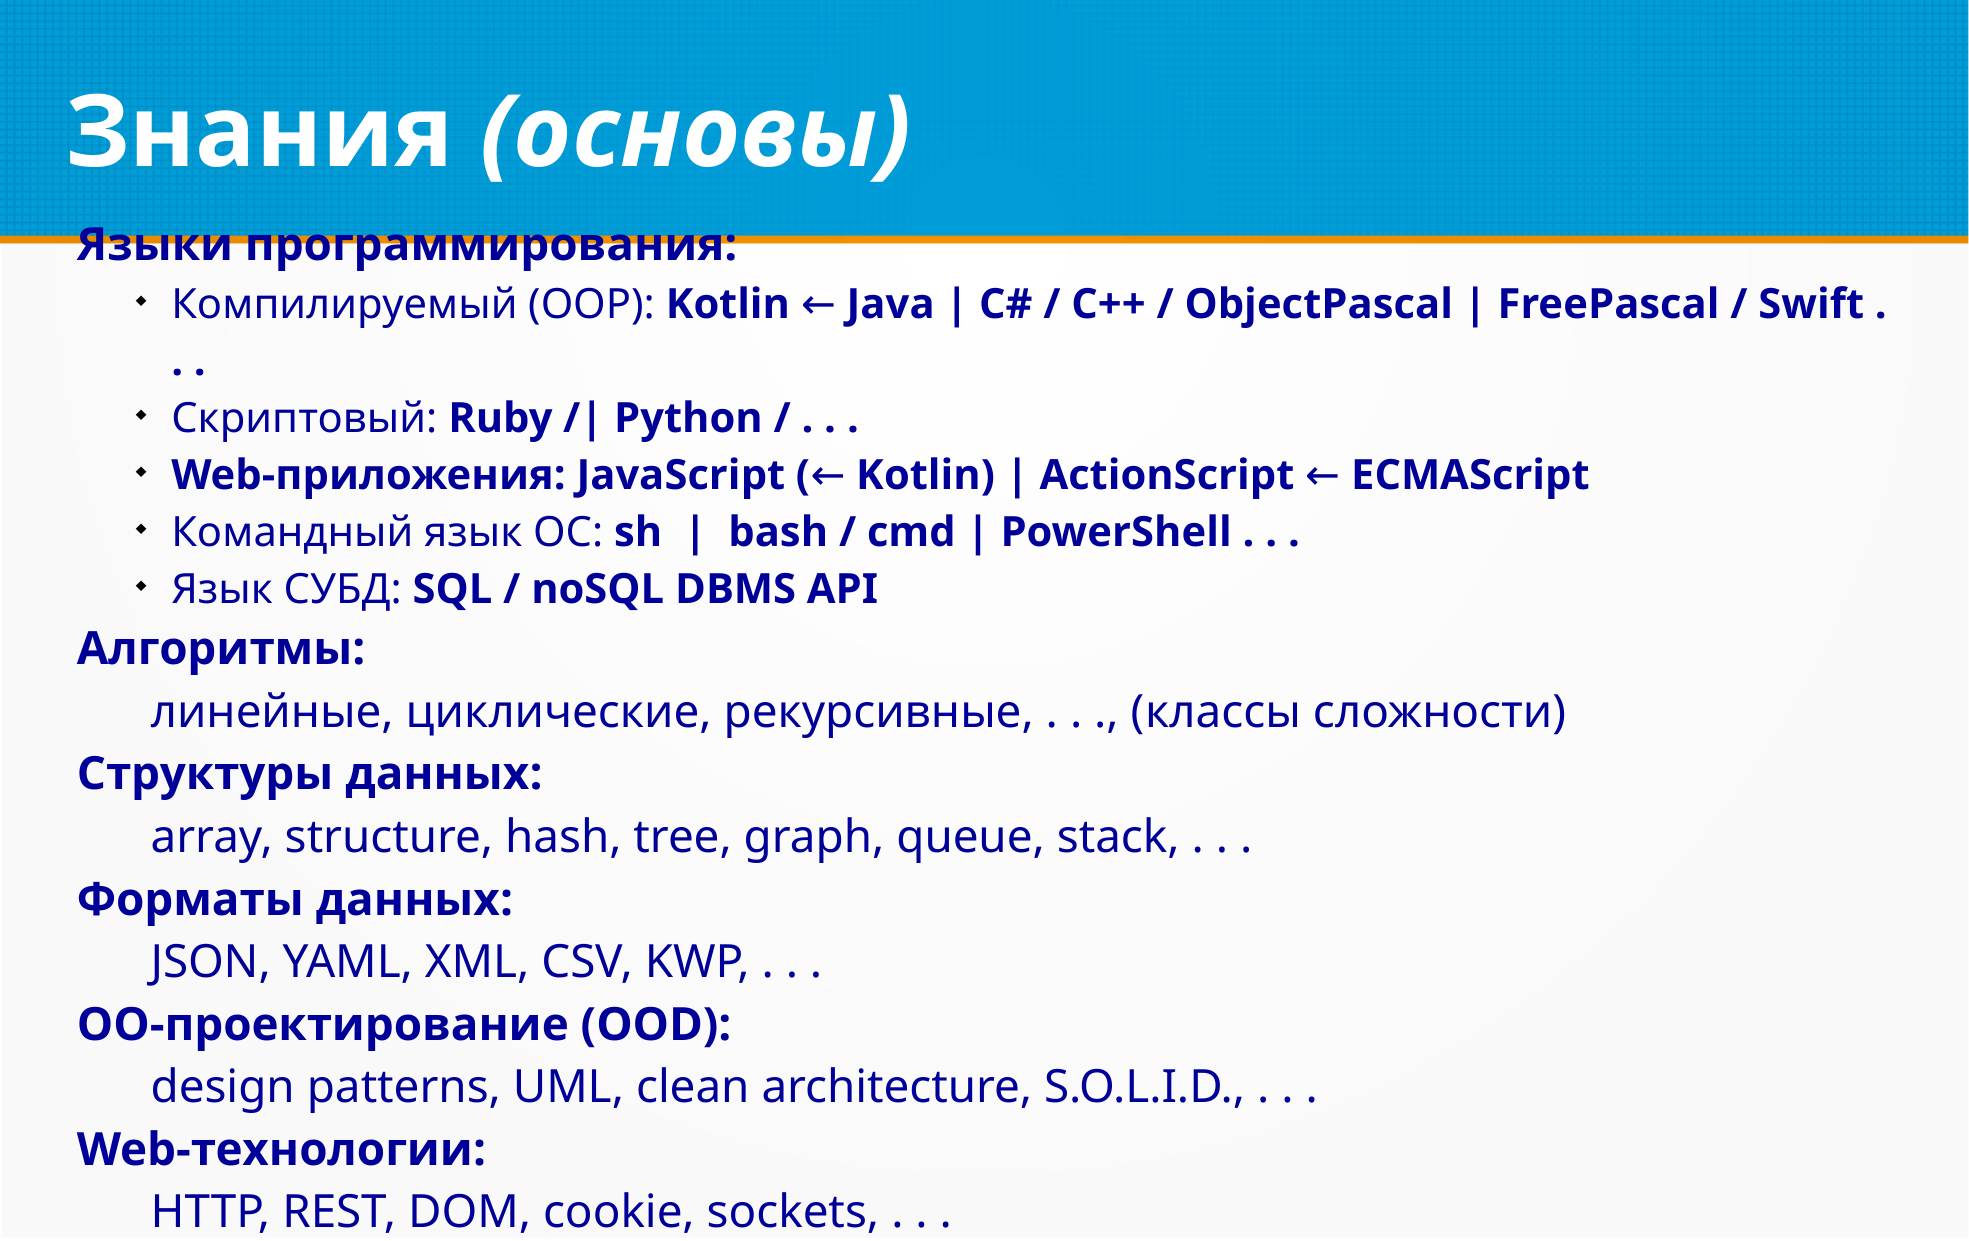

Знания (основы)
Языки программирования:
Компилируемый (OOP): Kotlin ← Java | C# / C++ / ObjectPascal | FreePascal / Swift . . .
Скриптовый: Ruby /| Python / . . .
Web-приложения: JavaScript (← Kotlin) | ActionScript ← ECMAScript
Командный язык ОС: sh | bash / cmd | PowerShell . . .
Язык СУБД: SQL / noSQL DBMS API
Алгоритмы:
	линейные, циклические, рекурсивные, . . ., (классы сложности)
Структуры данных:
	array, structure, hash, tree, graph, queue, stack, . . .
Форматы данных:
	JSON, YAML, XML, CSV, KWP, . . .
ОО-проектирование (OOD):
	design patterns, UML, clean architecture, S.O.L.I.D., . . .
Web-технологии:
	HTTP, REST, DOM, cookie, sockets, . . .